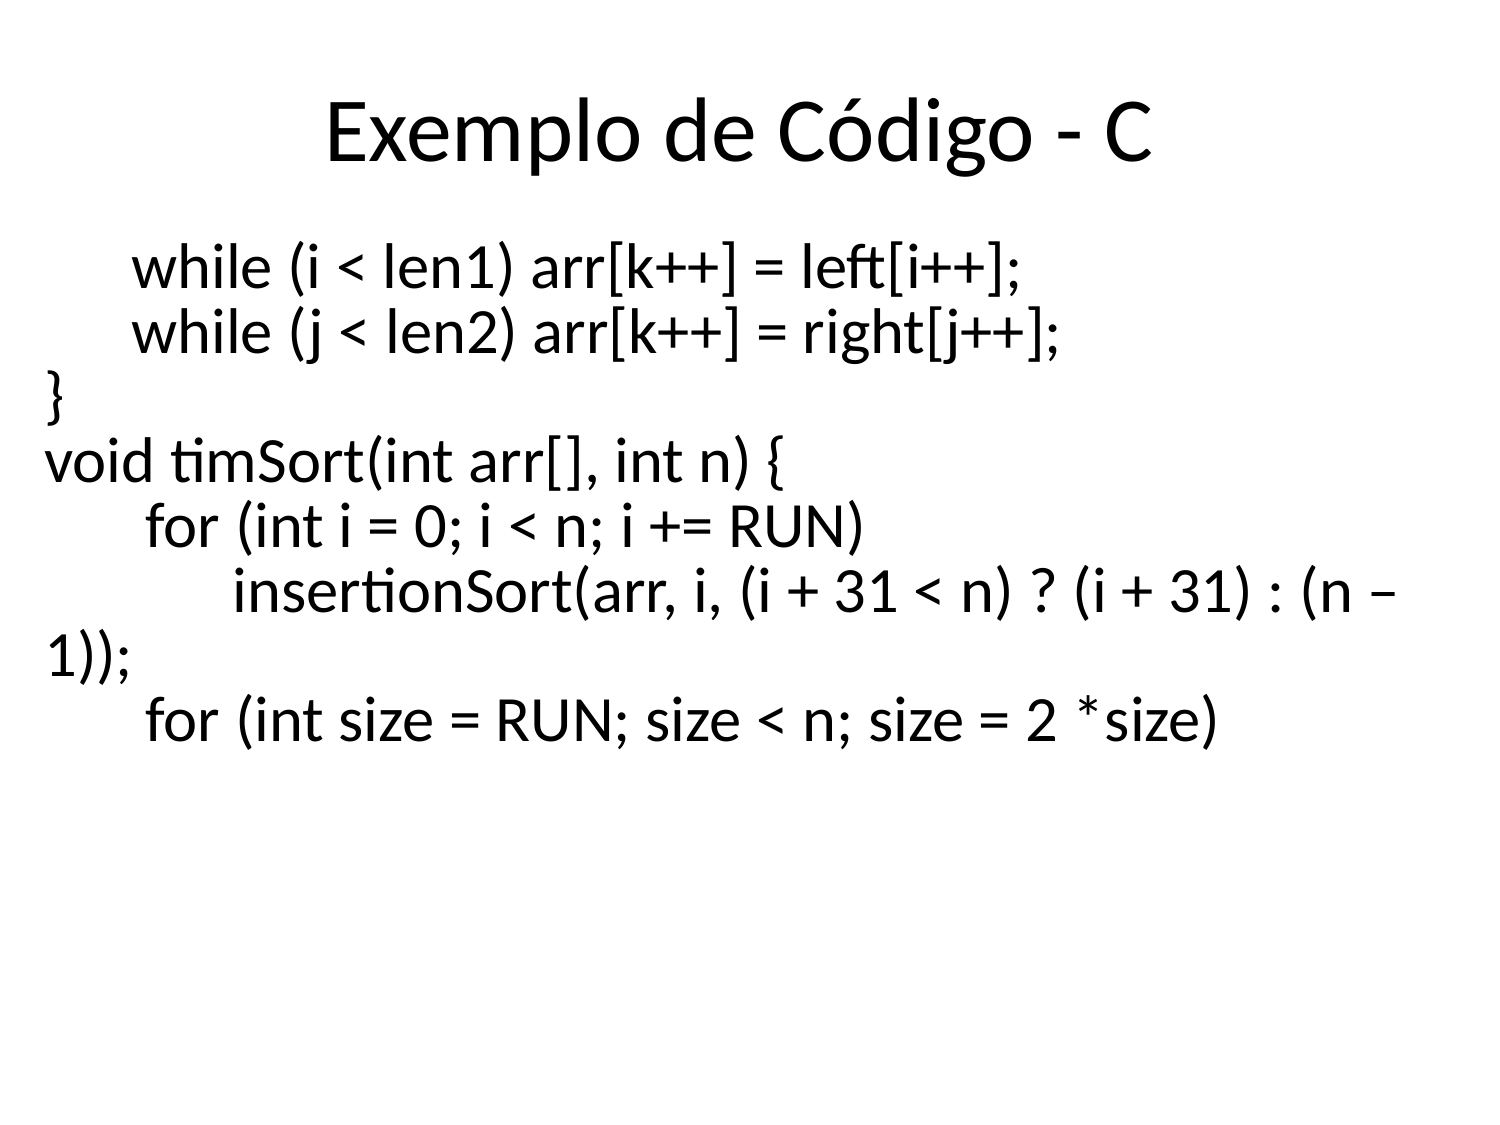

# Exemplo de Código - C
 while (i < len1) arr[k++] = left[i++];
 while (j < len2) arr[k++] = right[j++];
}
void timSort(int arr[], int n) {
 for (int i = 0; i < n; i += RUN)
 insertionSort(arr, i, (i + 31 < n) ? (i + 31) : (n – 1));
 for (int size = RUN; size < n; size = 2 *size)